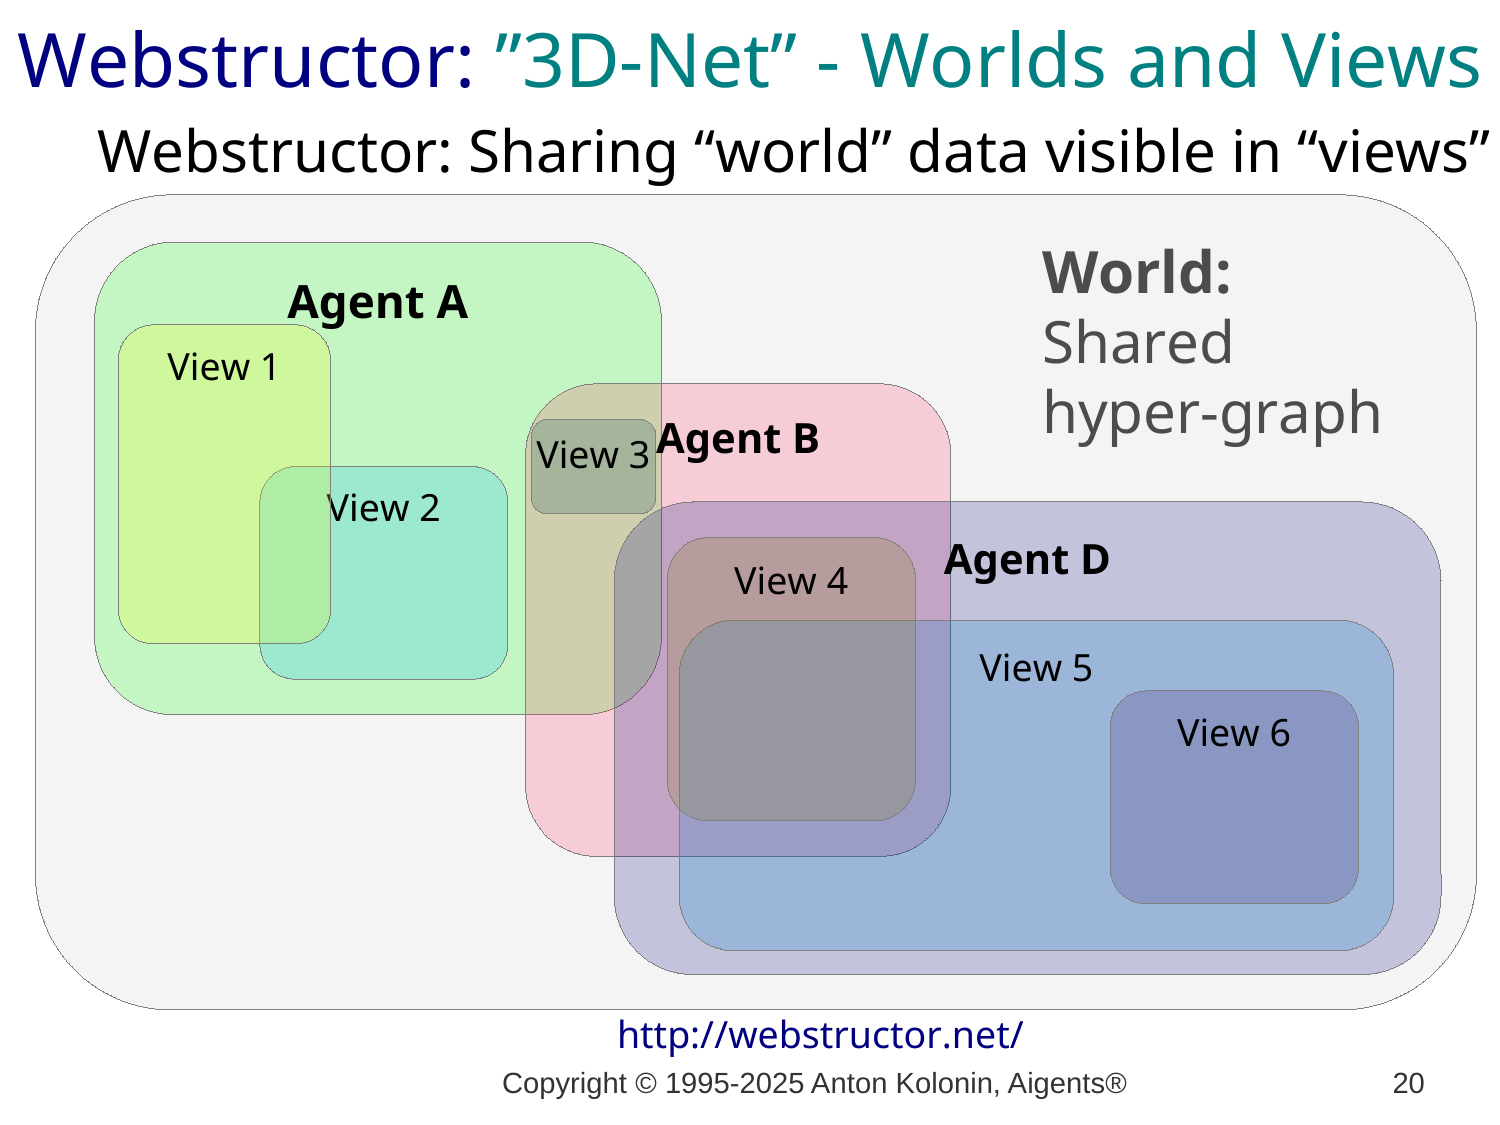

Webstructor: ”3D-Net” - Worlds and Views
Webstructor: Sharing “world” data visible in “views”
World:
Shared
hyper-graph
Agent A
View 1
Agent B
View 3
View 2
Agent D
View 4
View 5
View 6
http://webstructor.net/
Copyright © 1995-2025 Anton Kolonin, Aigents®
20